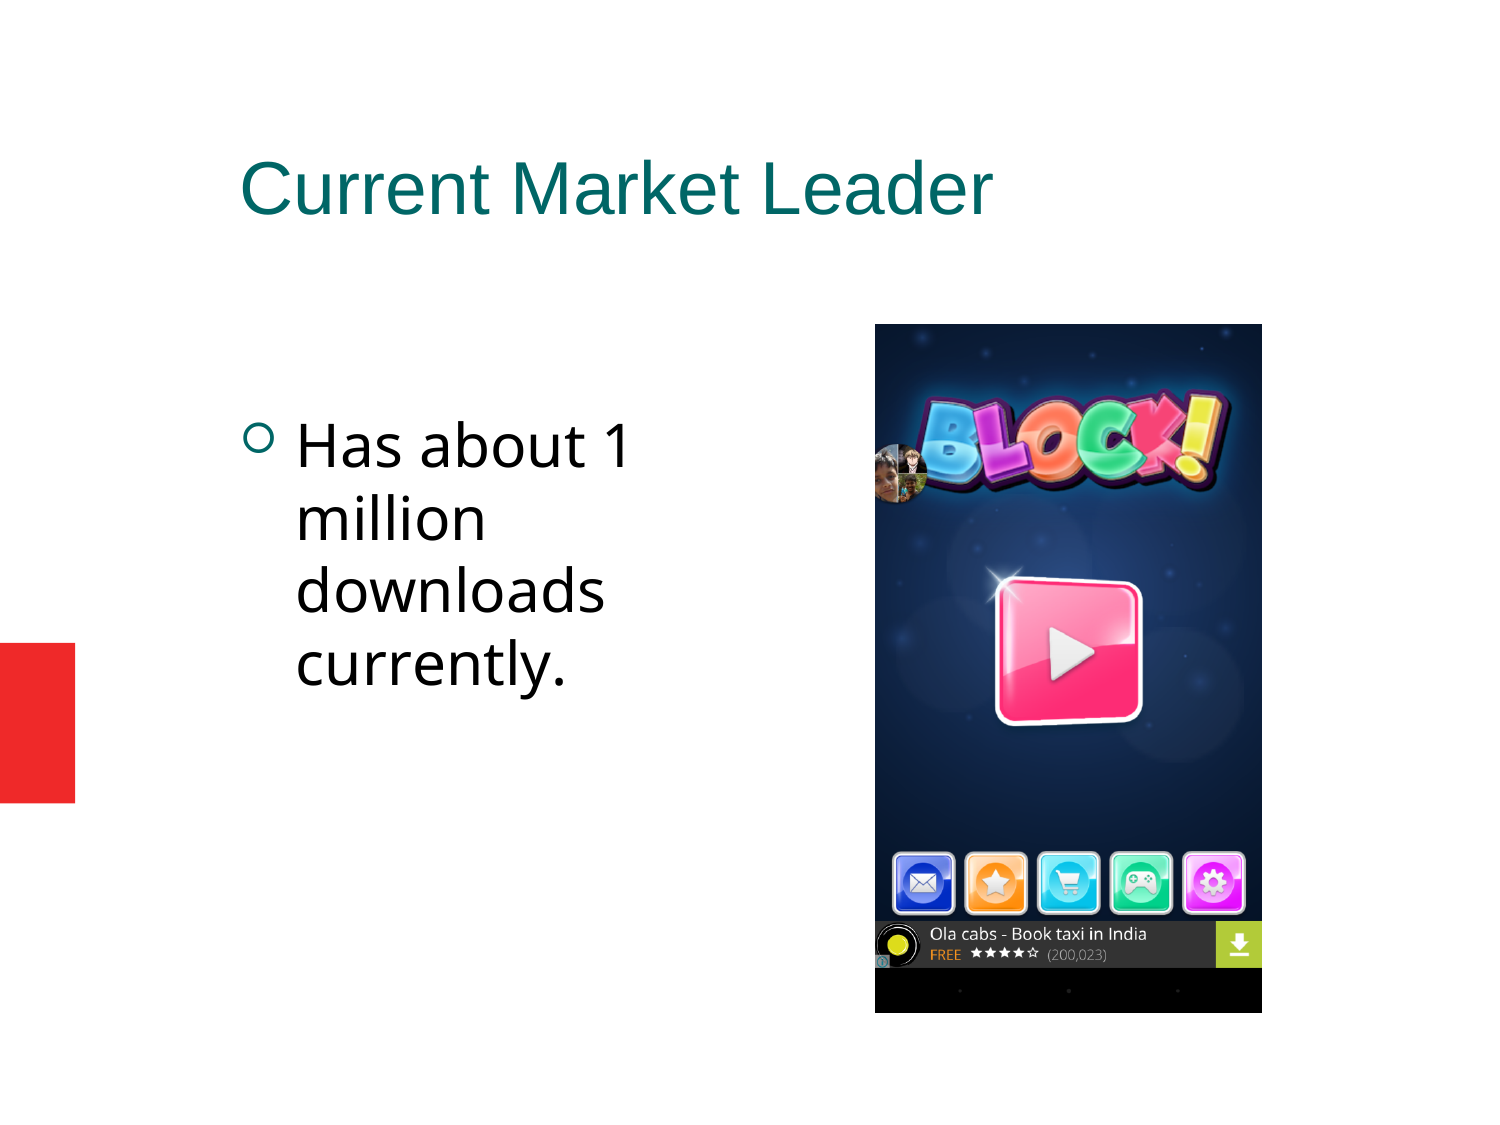

Current Market Leader
Has about 1 million downloads currently.